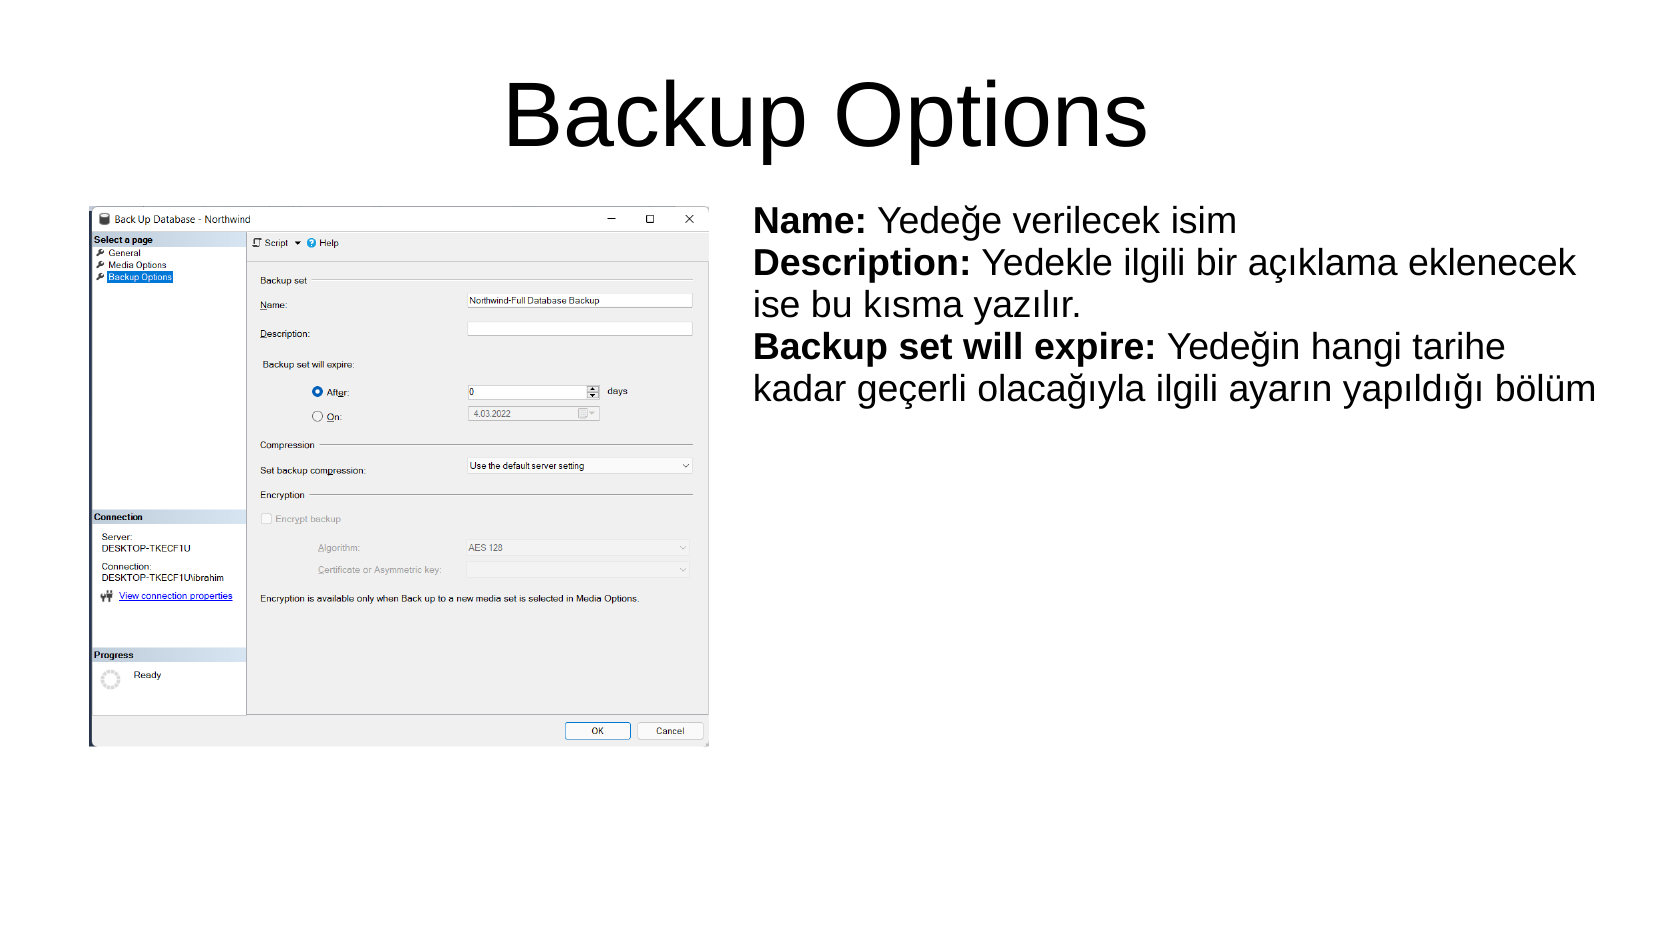

# Backup Options
Name: Yedeğe verilecek isim
Description: Yedekle ilgili bir açıklama eklenecek ise bu kısma yazılır.
Backup set will expire: Yedeğin hangi tarihe kadar geçerli olacağıyla ilgili ayarın yapıldığı bölüm